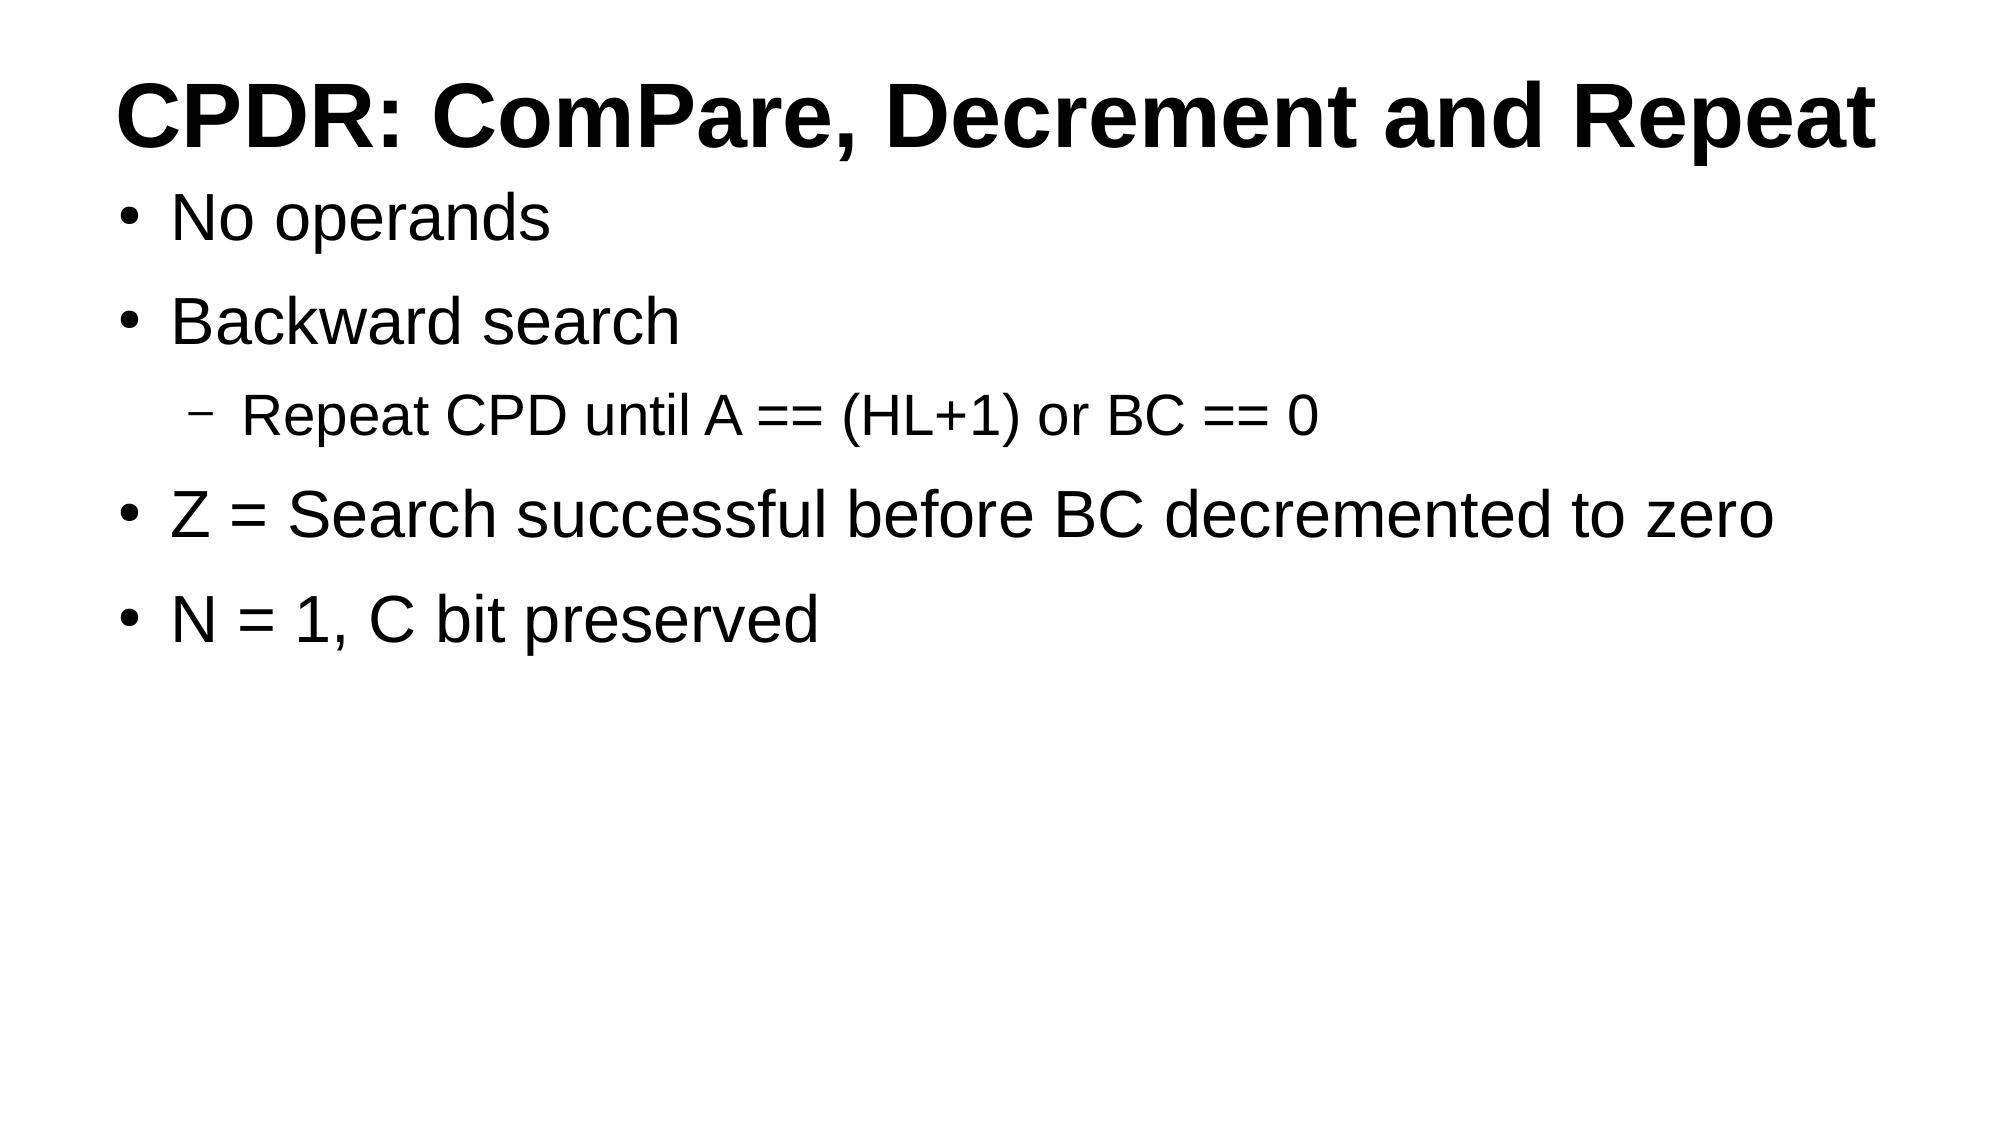

# CPDR: ComPare, Decrement and Repeat
No operands
Backward search
Repeat CPD until A == (HL+1) or BC == 0
Z = Search successful before BC decremented to zero
N = 1, C bit preserved